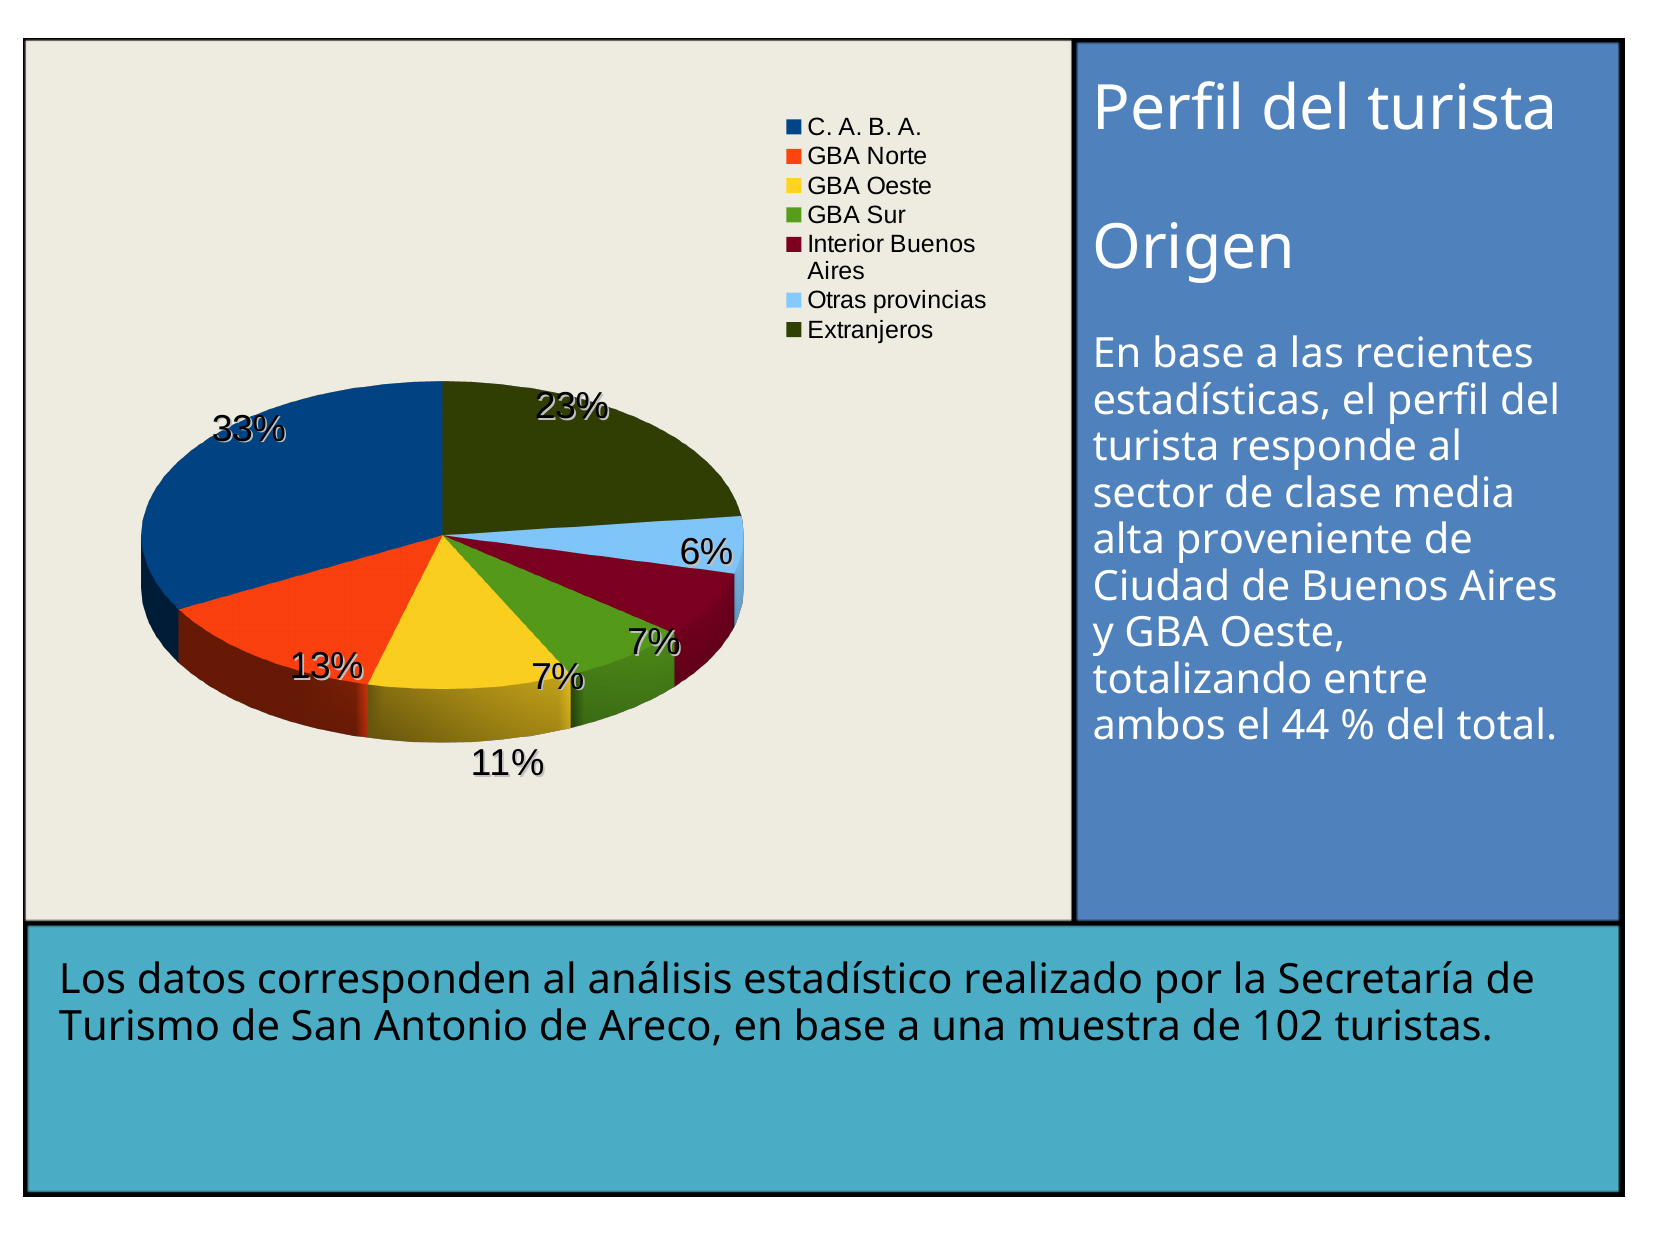

Perfil del turista
Origen
[unsupported chart]
En base a las recientes estadísticas, el perfil del turista responde al sector de clase media alta proveniente de Ciudad de Buenos Aires y GBA Oeste, totalizando entre ambos el 44 % del total.
Los datos corresponden al análisis estadístico realizado por la Secretaría de Turismo de San Antonio de Areco, en base a una muestra de 102 turistas.